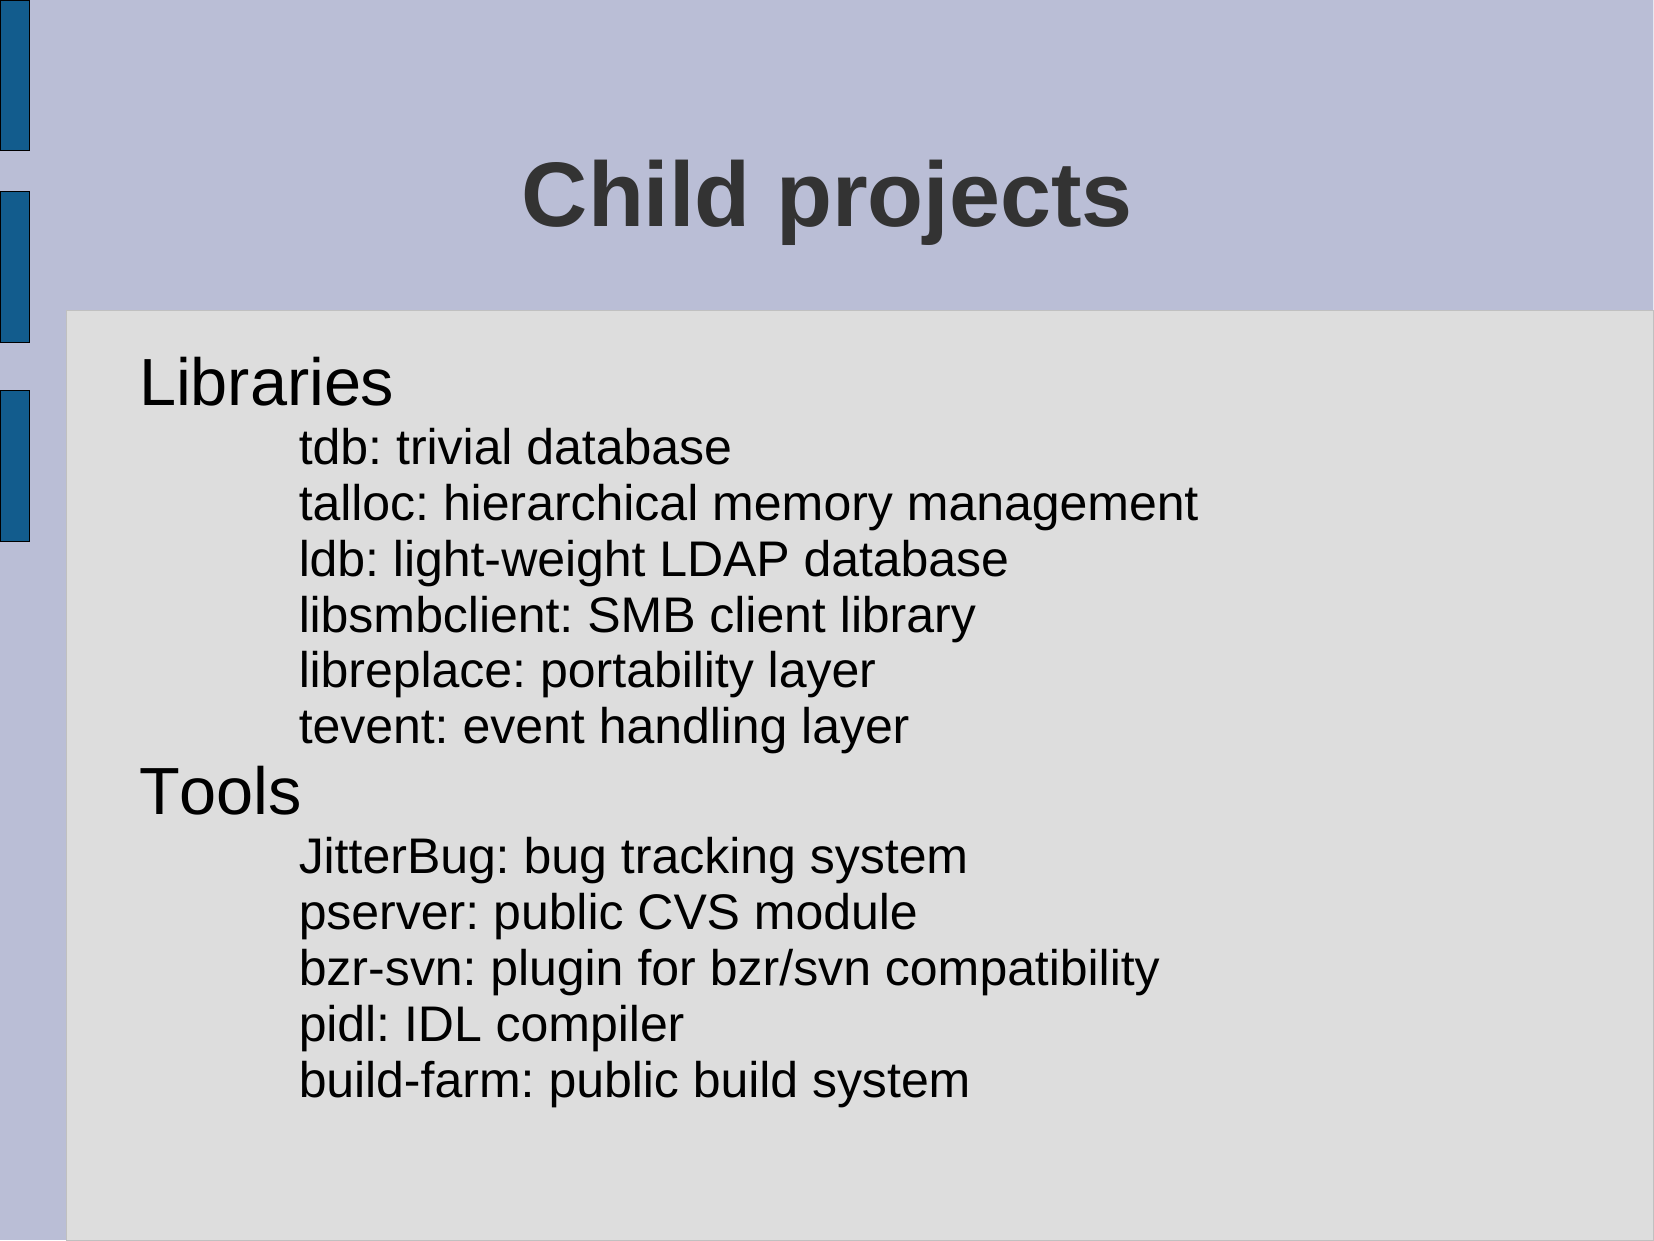

# Child projects
Libraries
tdb: trivial database
talloc: hierarchical memory management
ldb: light-weight LDAP database
libsmbclient: SMB client library
libreplace: portability layer
tevent: event handling layer
Tools
JitterBug: bug tracking system
pserver: public CVS module
bzr-svn: plugin for bzr/svn compatibility
pidl: IDL compiler
build-farm: public build system